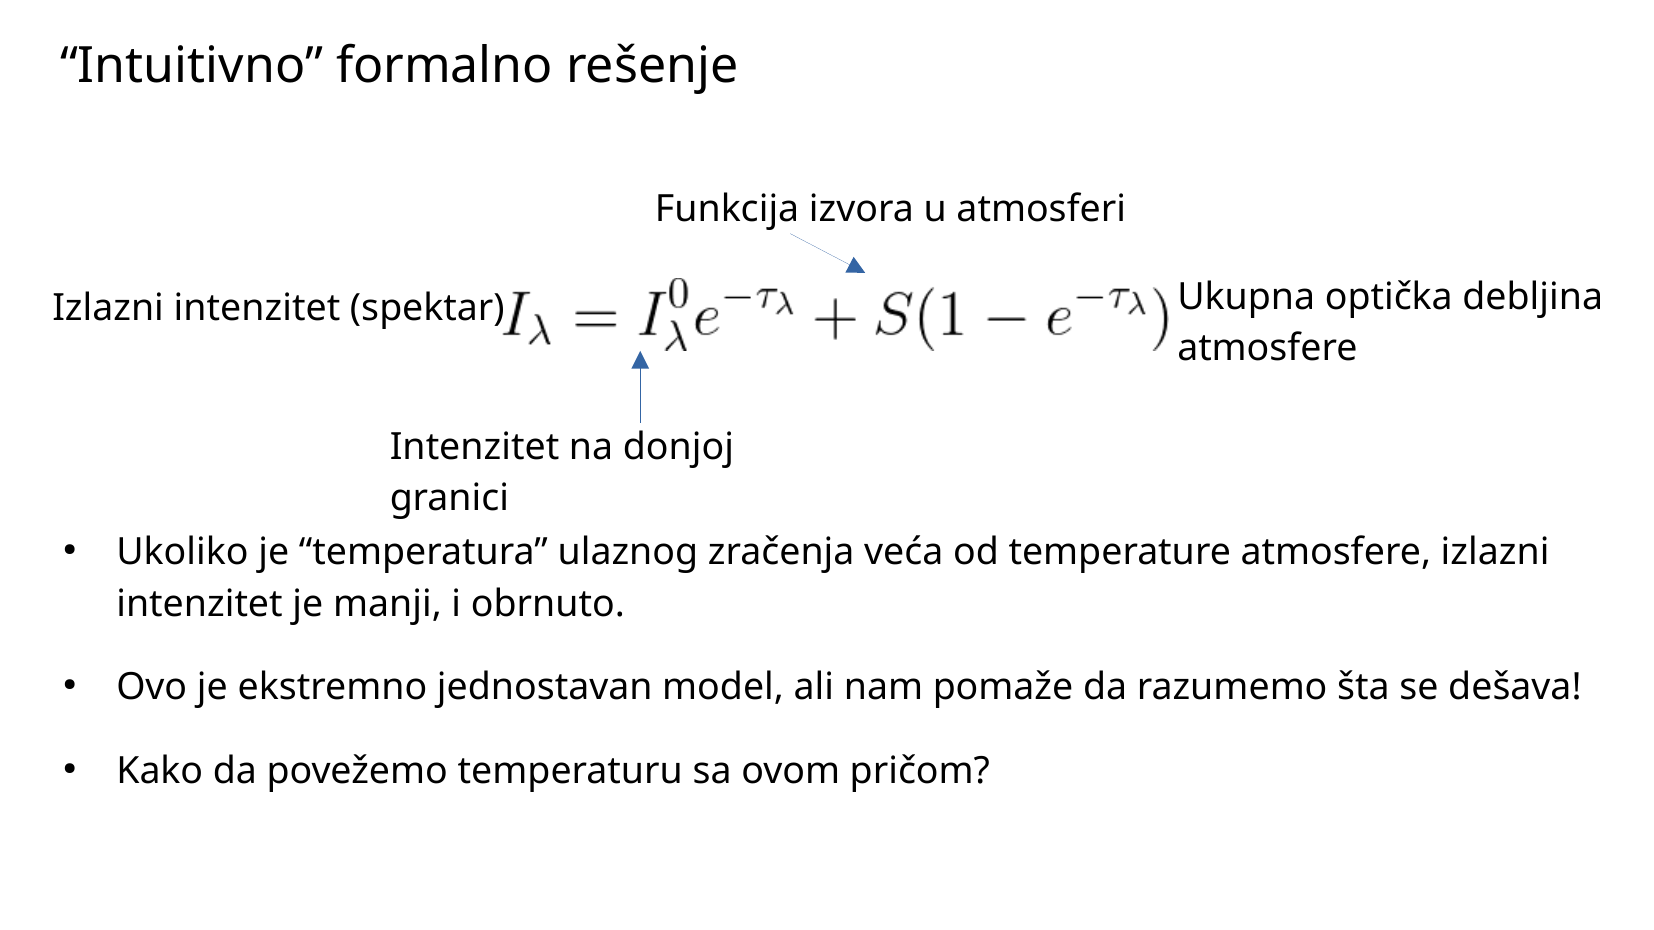

# “Intuitivno” formalno rešenje
Funkcija izvora u atmosferi
Ukupna optička debljina atmosfere
Izlazni intenzitet (spektar)
Intenzitet na donjoj granici
Ukoliko je “temperatura” ulaznog zračenja veća od temperature atmosfere, izlazni intenzitet je manji, i obrnuto.
Ovo je ekstremno jednostavan model, ali nam pomaže da razumemo šta se dešava!
Kako da povežemo temperaturu sa ovom pričom?